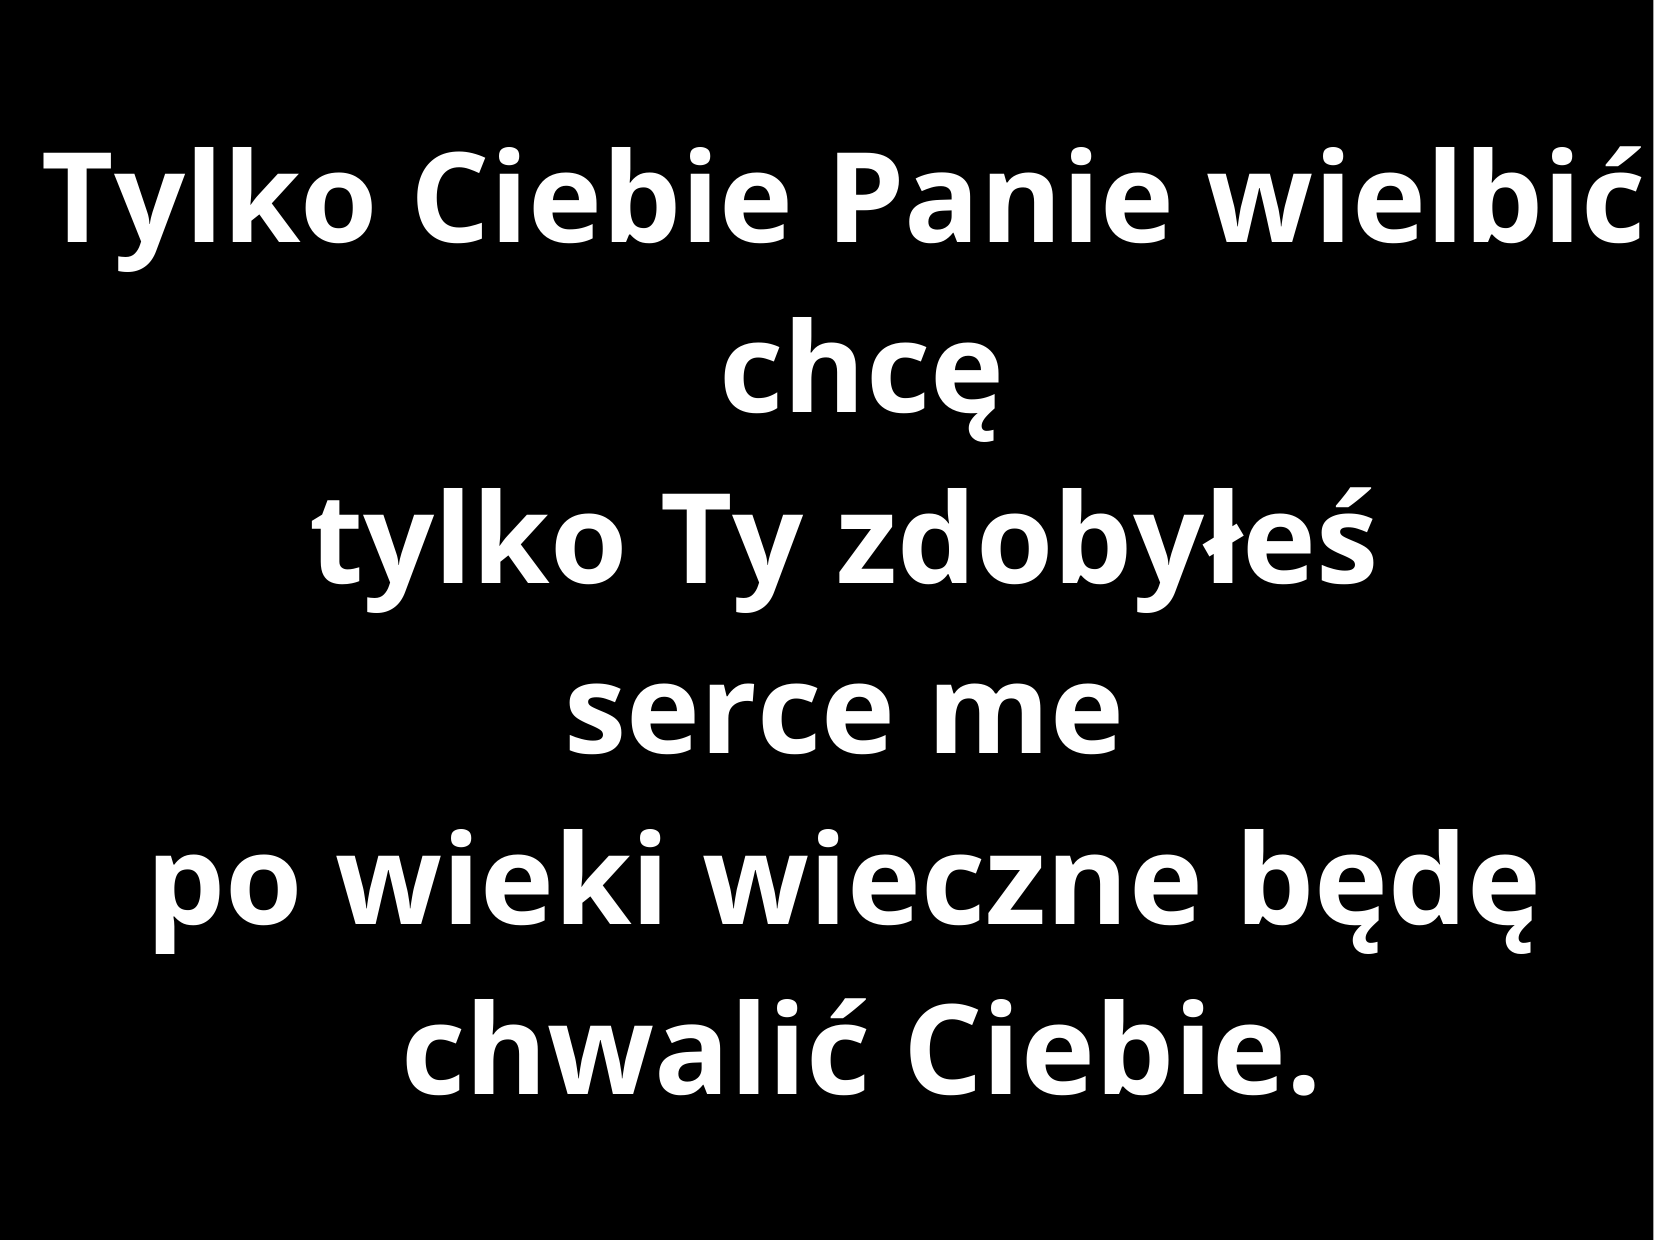

# Tylko Ciebie Panie wielbić chcę
tylko Ty zdobyłeś
serce me
po wieki wieczne będę chwalić Ciebie.